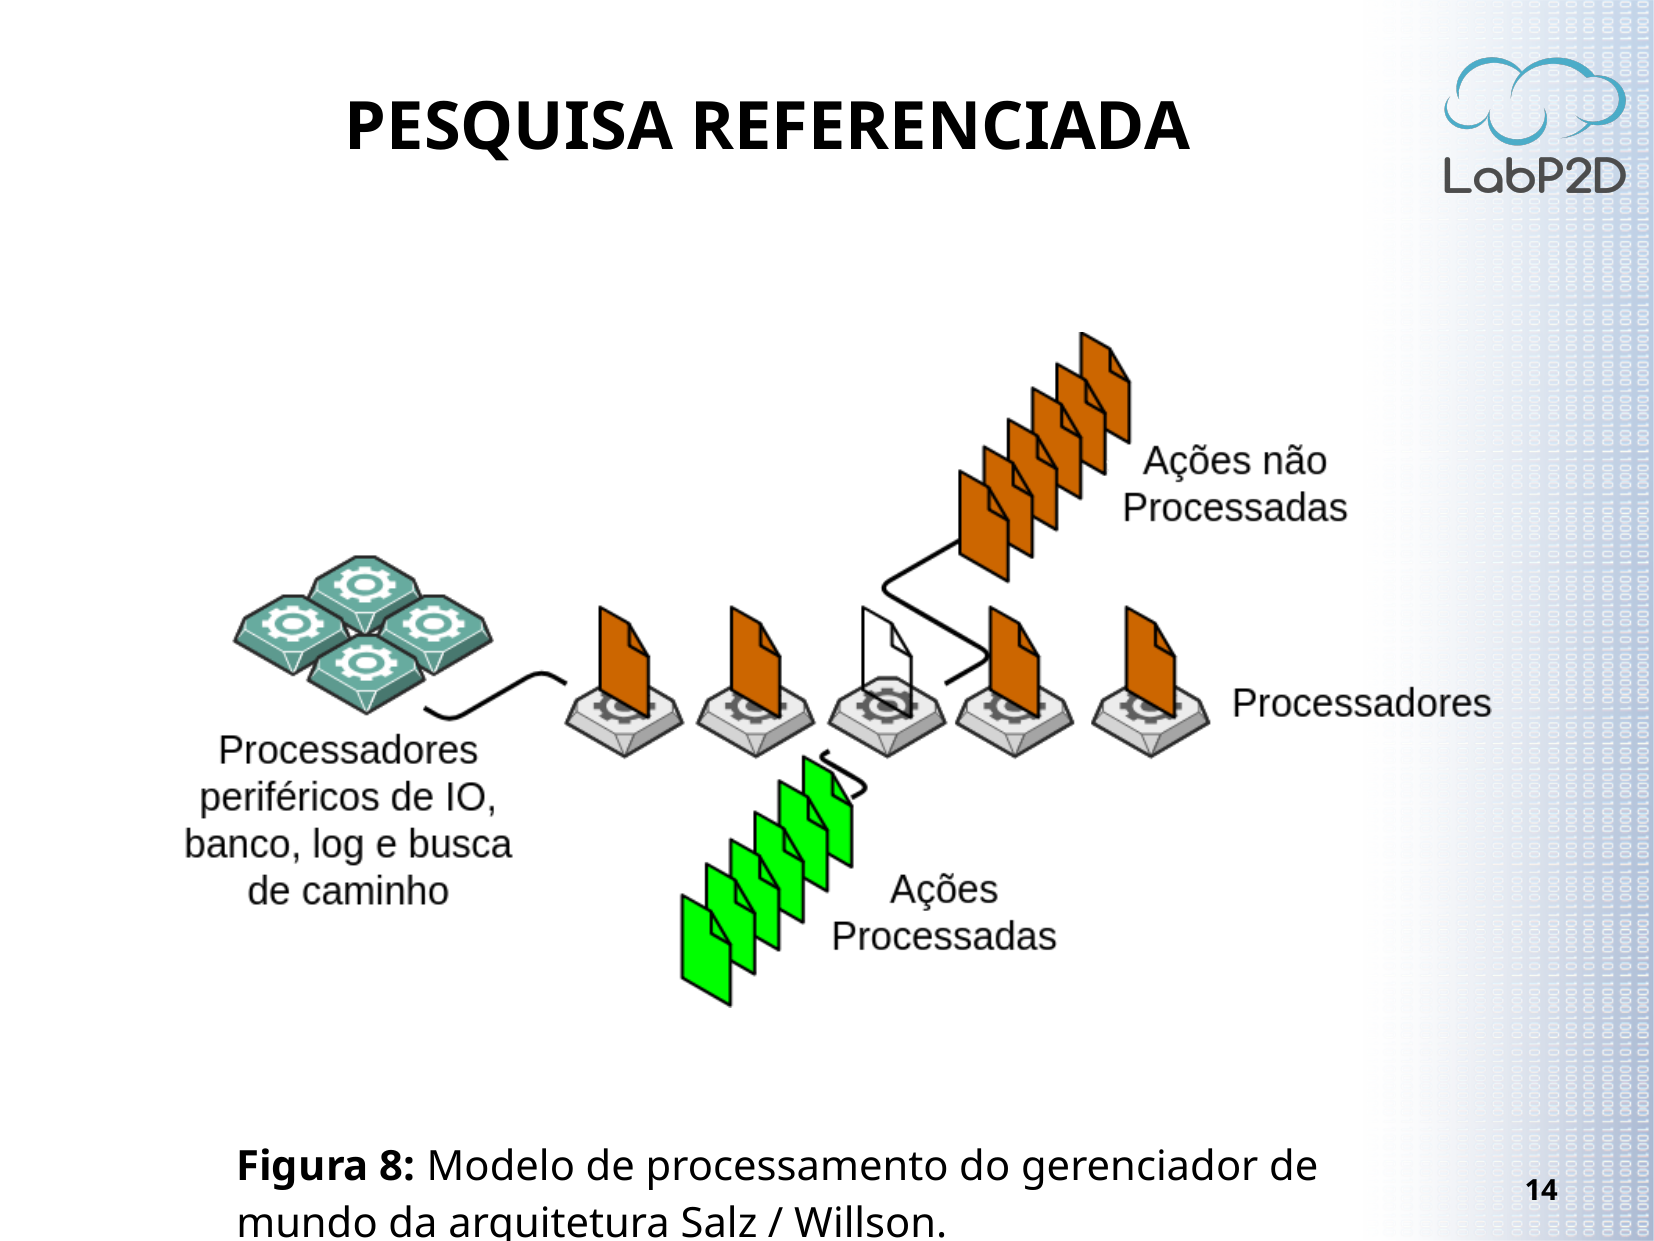

# PESQUISA REFERENCIADA
Figura 8: Modelo de processamento do gerenciador de mundo da arquitetura Salz / Willson.
14